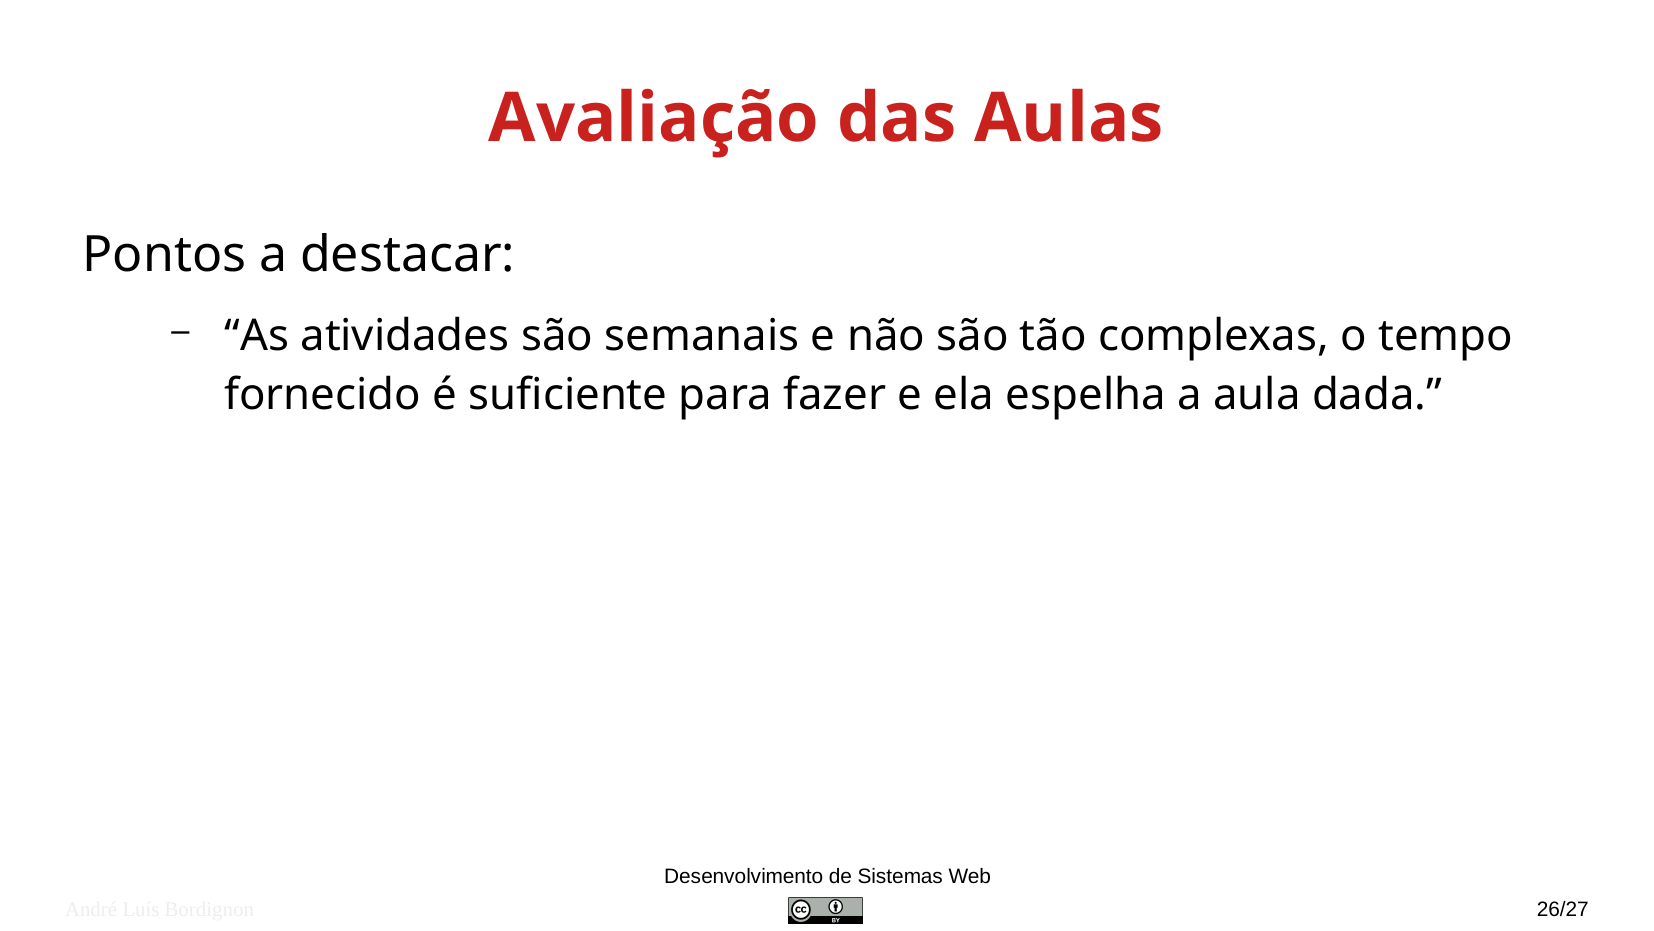

# Avaliação das Aulas
Pontos a destacar:
“As atividades são semanais e não são tão complexas, o tempo fornecido é suficiente para fazer e ela espelha a aula dada.”
André Luís Bordignon
26